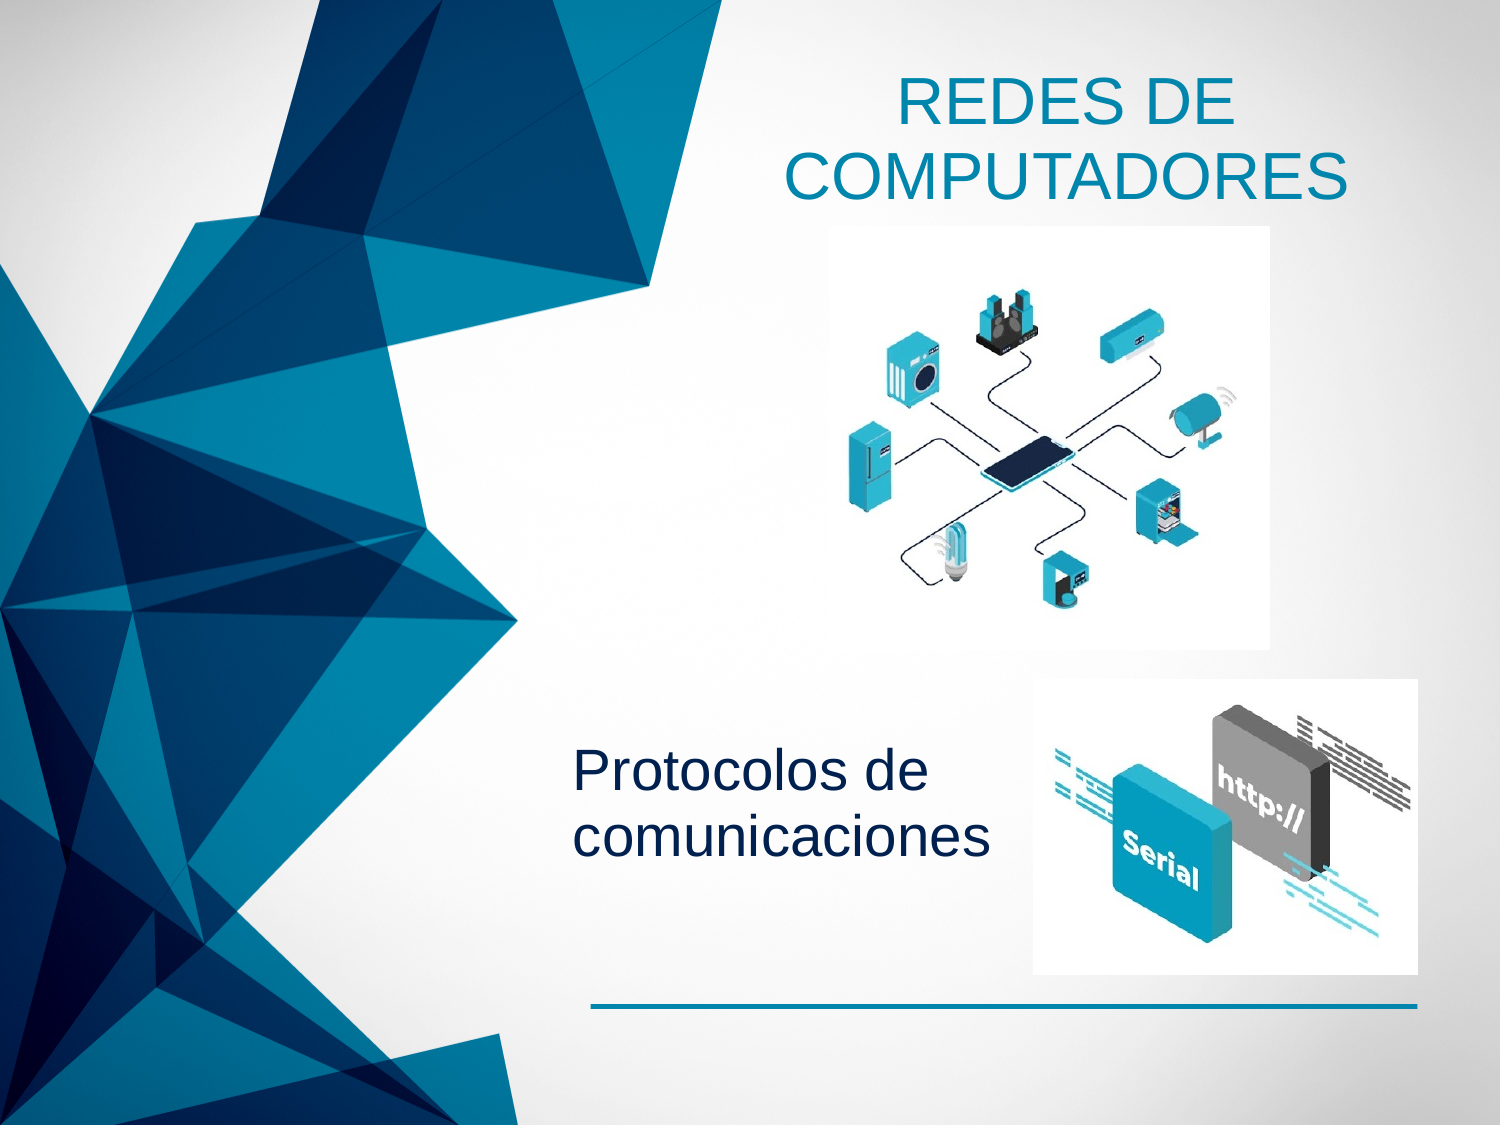

# REDES DE COMPUTADORES
Protocolos de comunicaciones